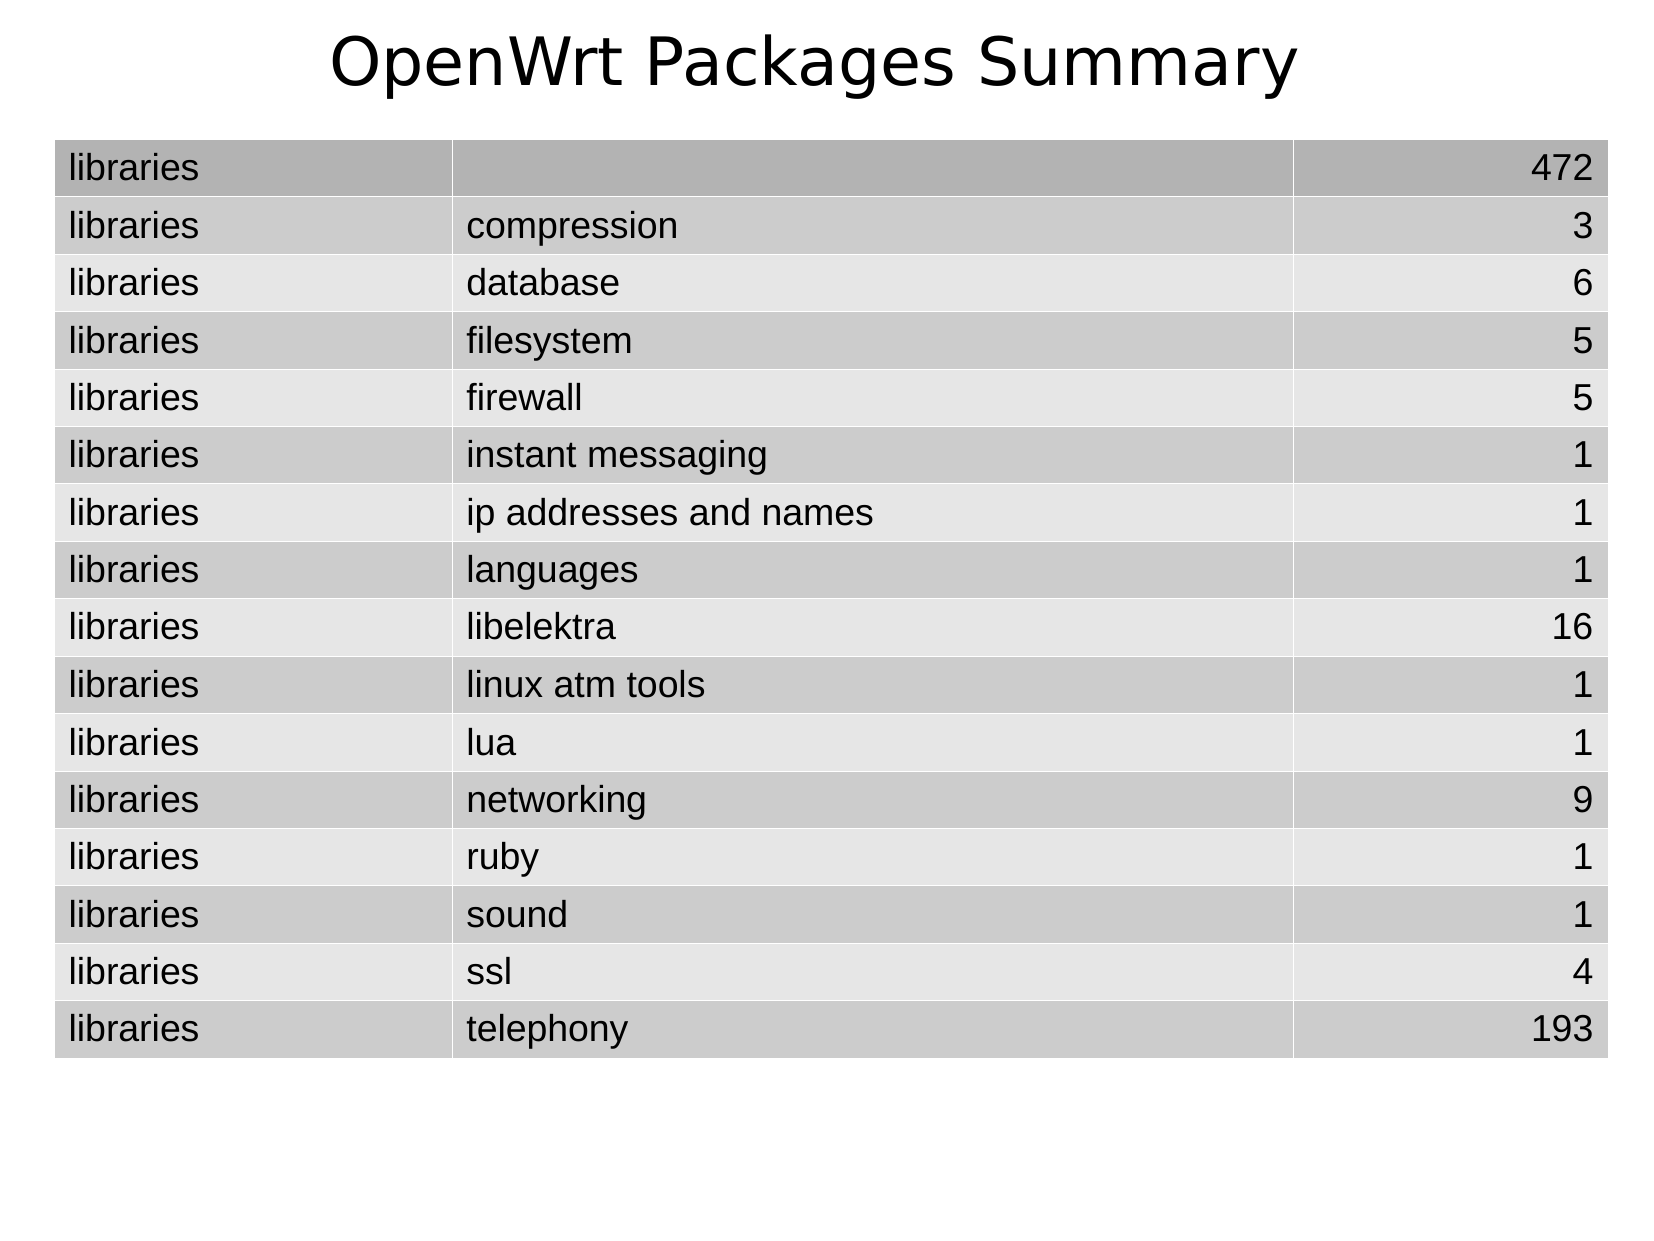

# OpenWrt Packages Summary
| libraries | | 472 |
| --- | --- | --- |
| libraries | compression | 3 |
| libraries | database | 6 |
| libraries | filesystem | 5 |
| libraries | firewall | 5 |
| libraries | instant messaging | 1 |
| libraries | ip addresses and names | 1 |
| libraries | languages | 1 |
| libraries | libelektra | 16 |
| libraries | linux atm tools | 1 |
| libraries | lua | 1 |
| libraries | networking | 9 |
| libraries | ruby | 1 |
| libraries | sound | 1 |
| libraries | ssl | 4 |
| libraries | telephony | 193 |